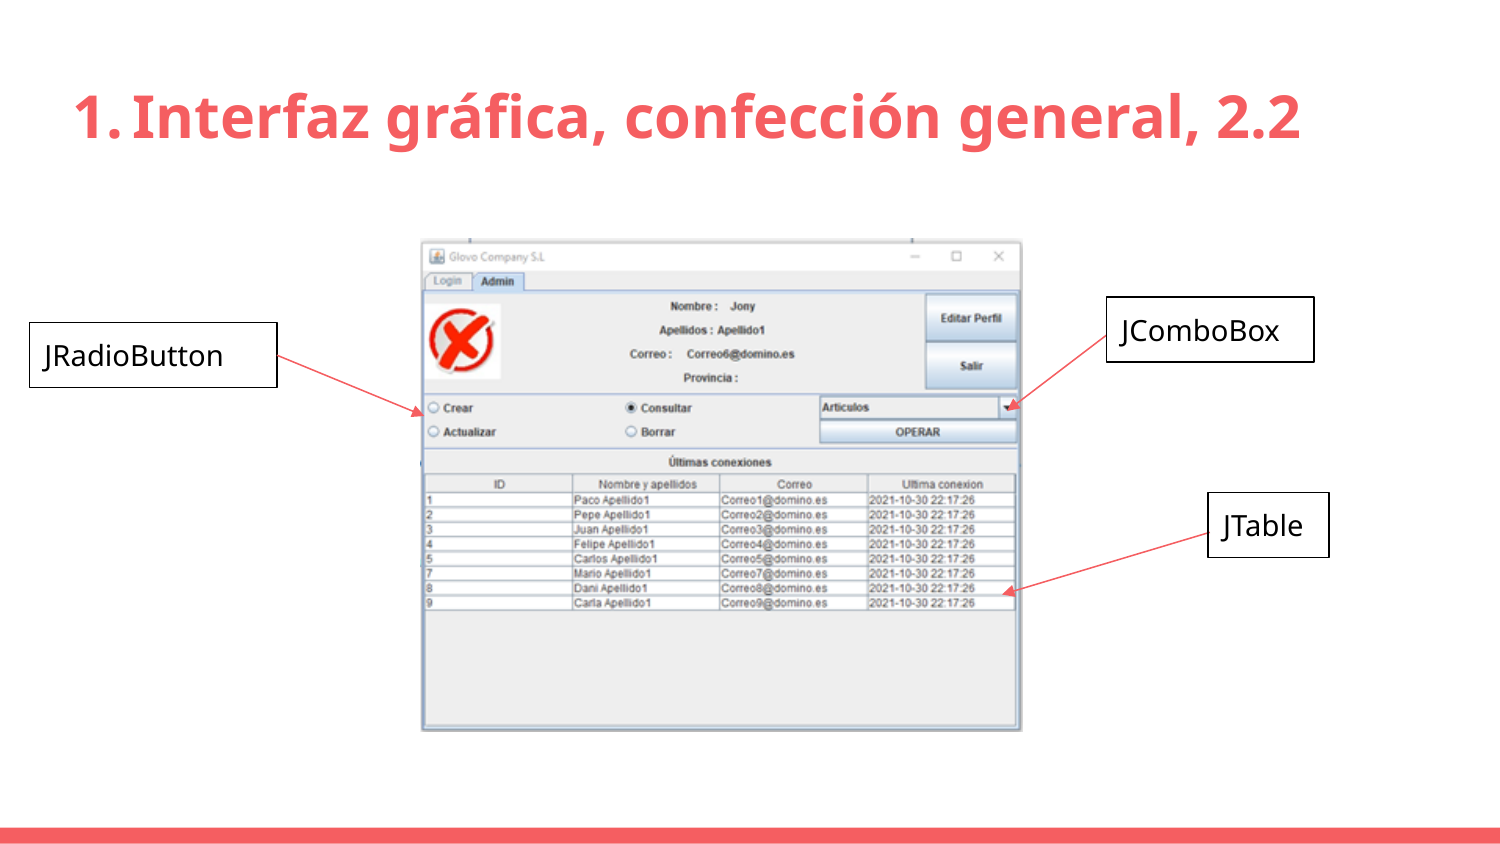

# Interfaz gráfica, confección general, 2.2
JComboBox
JRadioButton
JTable